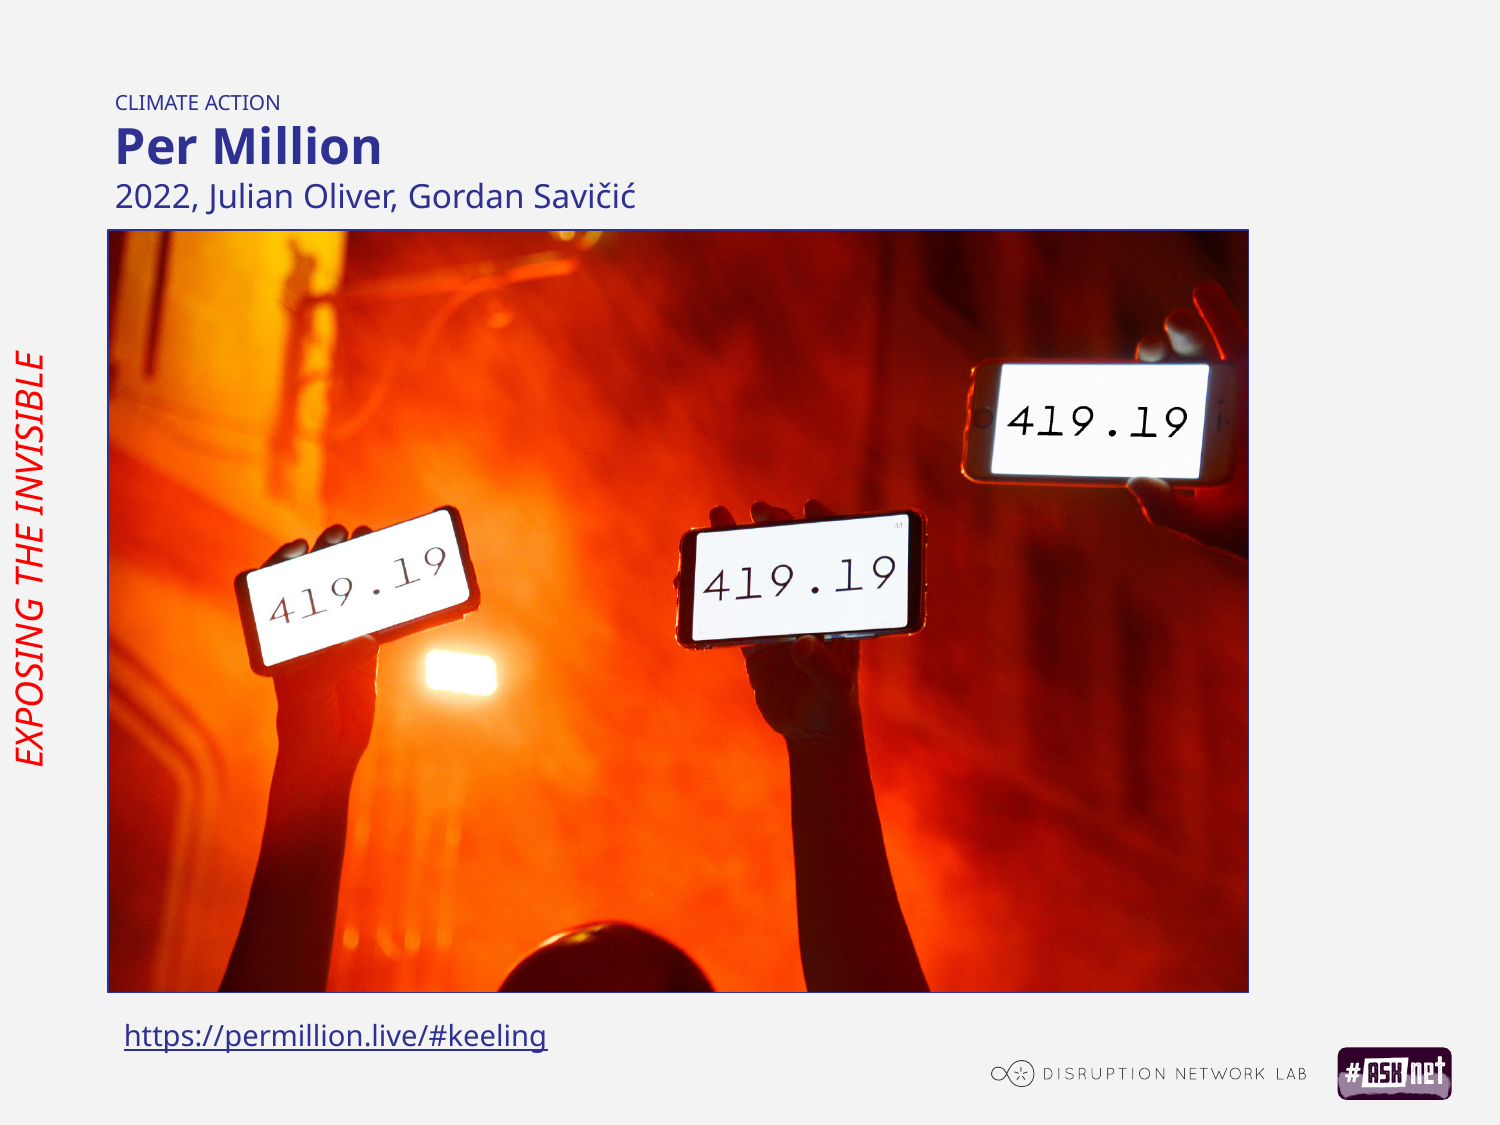

CLIMATE ACTION
Per Million
2022, Julian Oliver, Gordan Savičić
EXPOSING THE INVISIBLE
https://permillion.live/#keeling